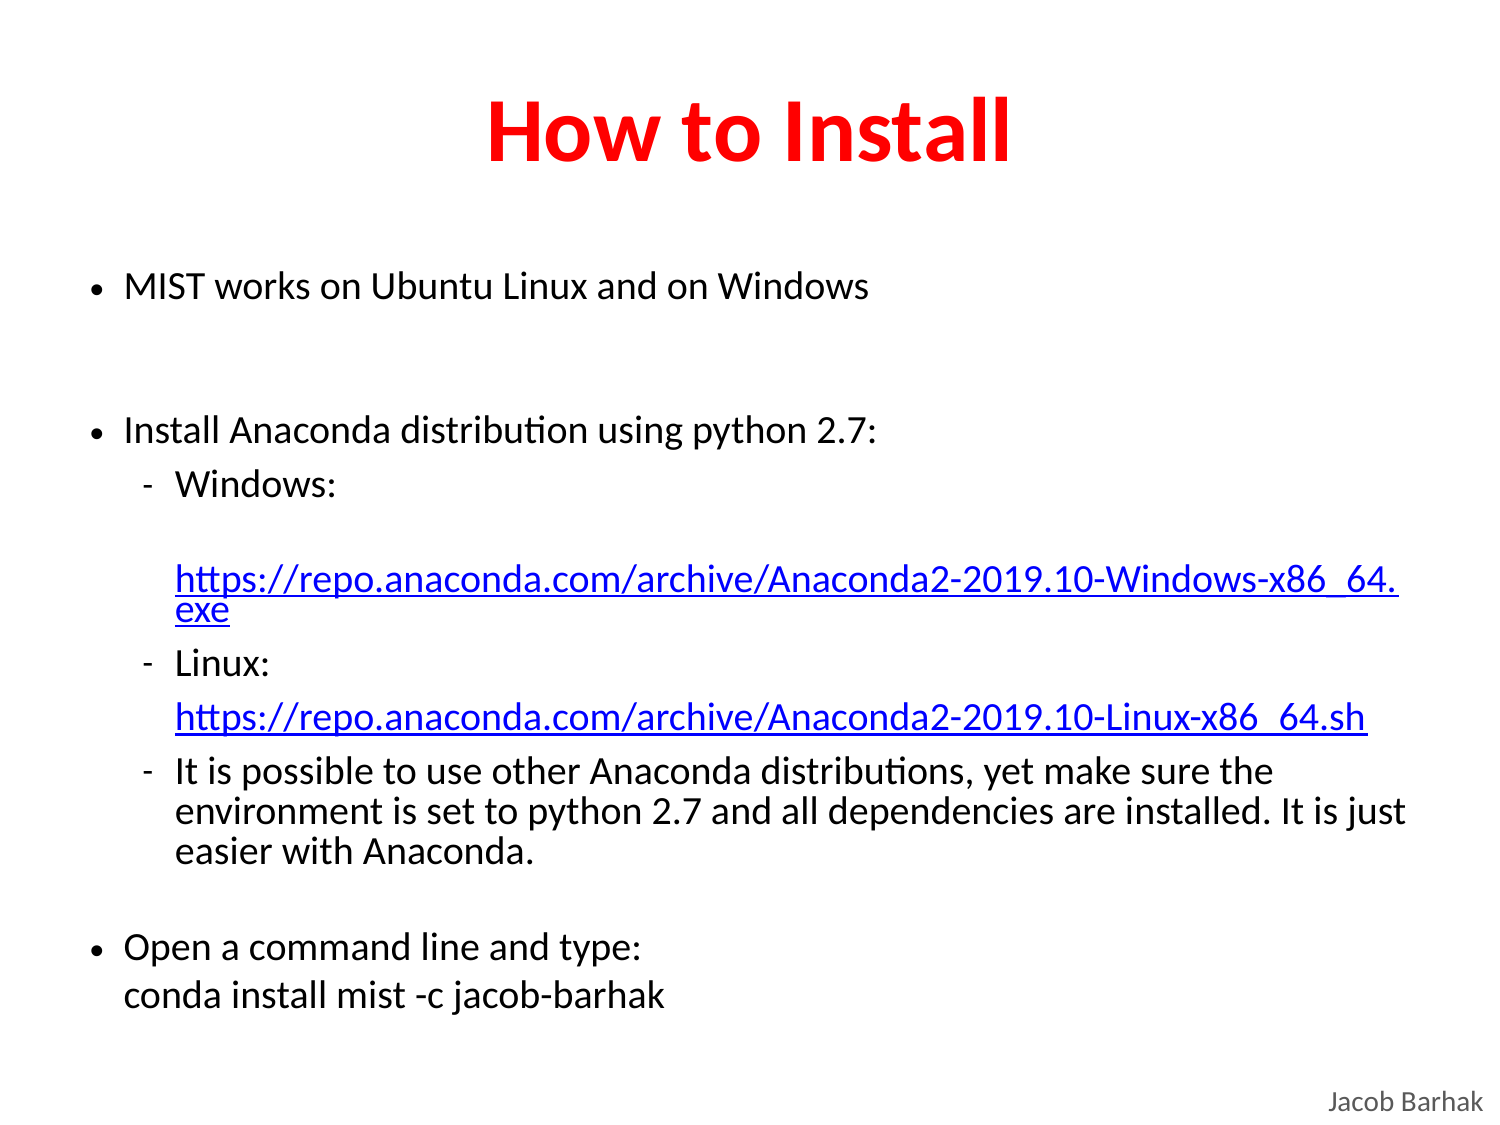

How to Install
MIST works on Ubuntu Linux and on Windows
Install Anaconda distribution using python 2.7:
Windows:
 https://repo.anaconda.com/archive/Anaconda2-2019.10-Windows-x86_64.exe
Linux:
https://repo.anaconda.com/archive/Anaconda2-2019.10-Linux-x86_64.sh
It is possible to use other Anaconda distributions, yet make sure the environment is set to python 2.7 and all dependencies are installed. It is just easier with Anaconda.
Open a command line and type:
	conda install mist -c jacob-barhak